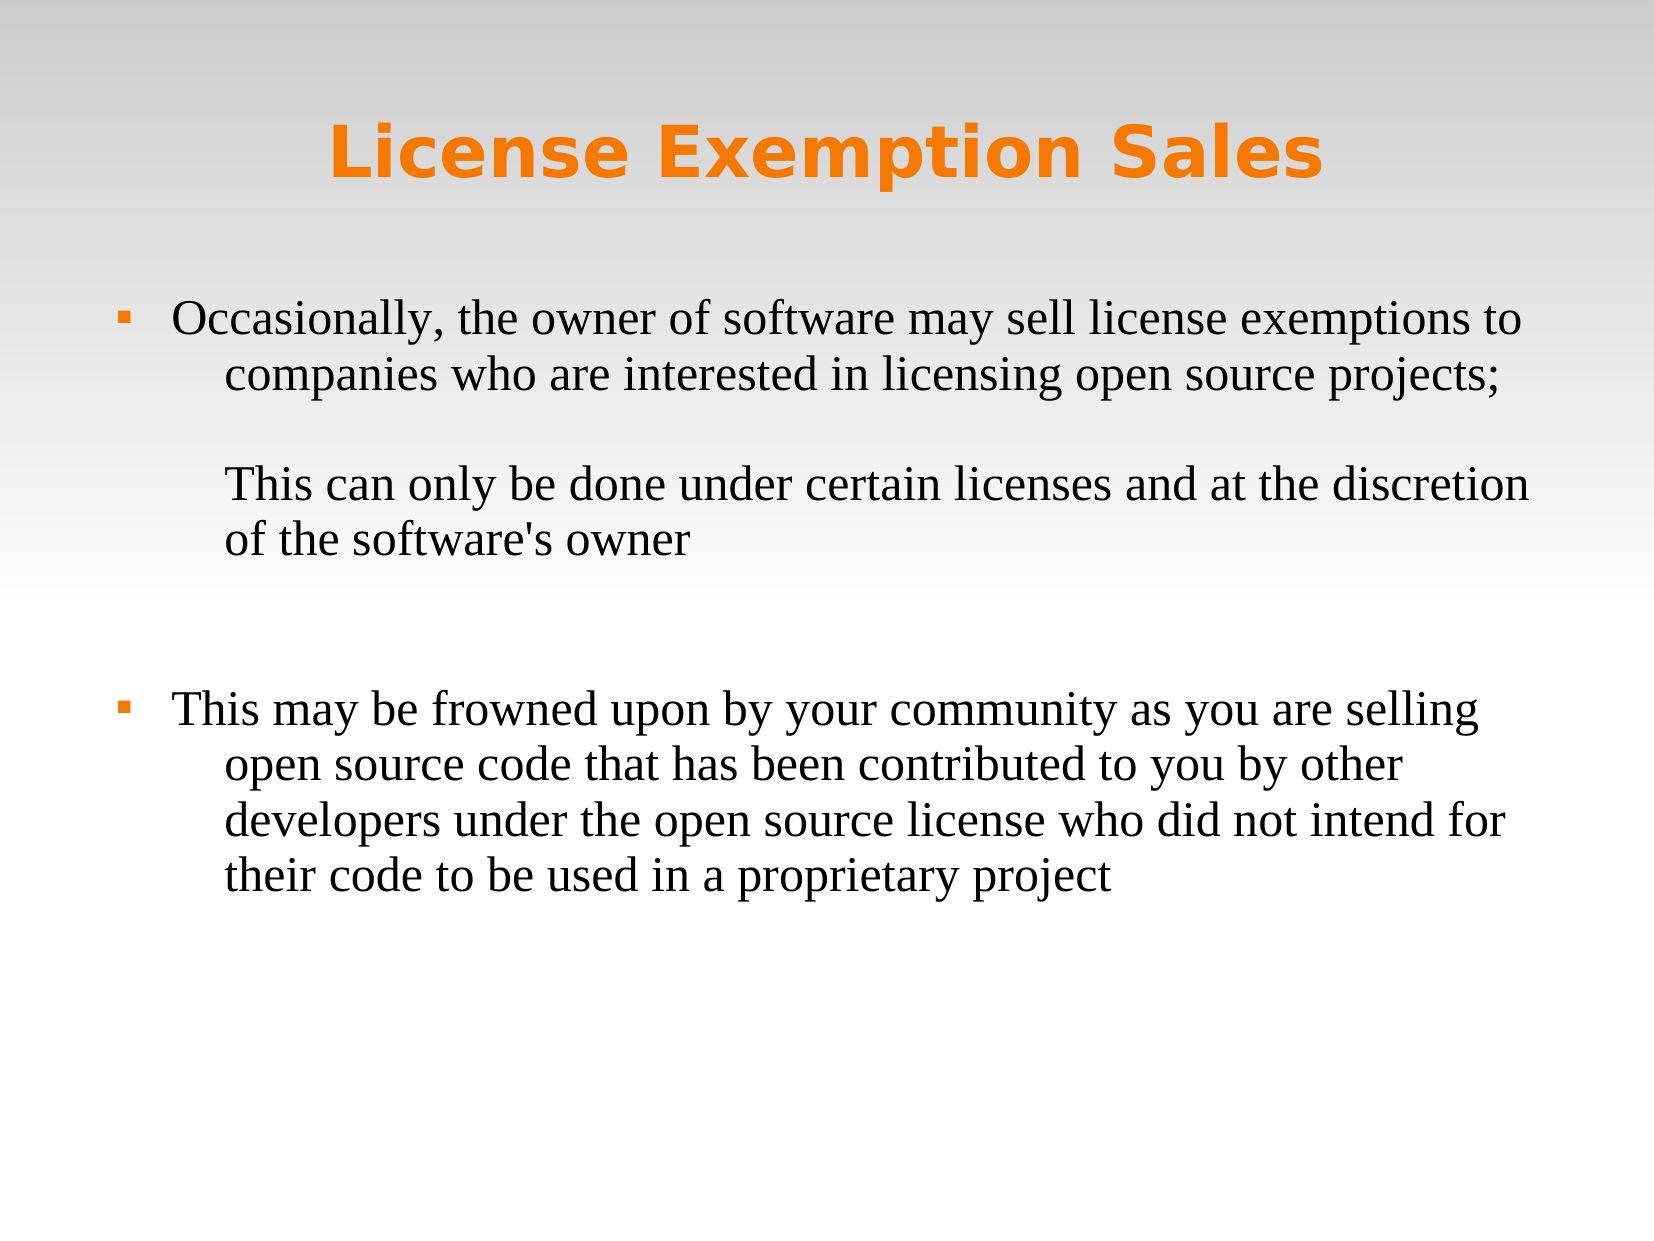

# License Exemption Sales
Occasionally, the owner of software may sell license exemptions to companies who are interested in licensing open source projects;
This can only be done under certain licenses and at the discretion of the software's owner
This may be frowned upon by your community as you are selling open source code that has been contributed to you by other developers under the open source license who did not intend for their code to be used in a proprietary project